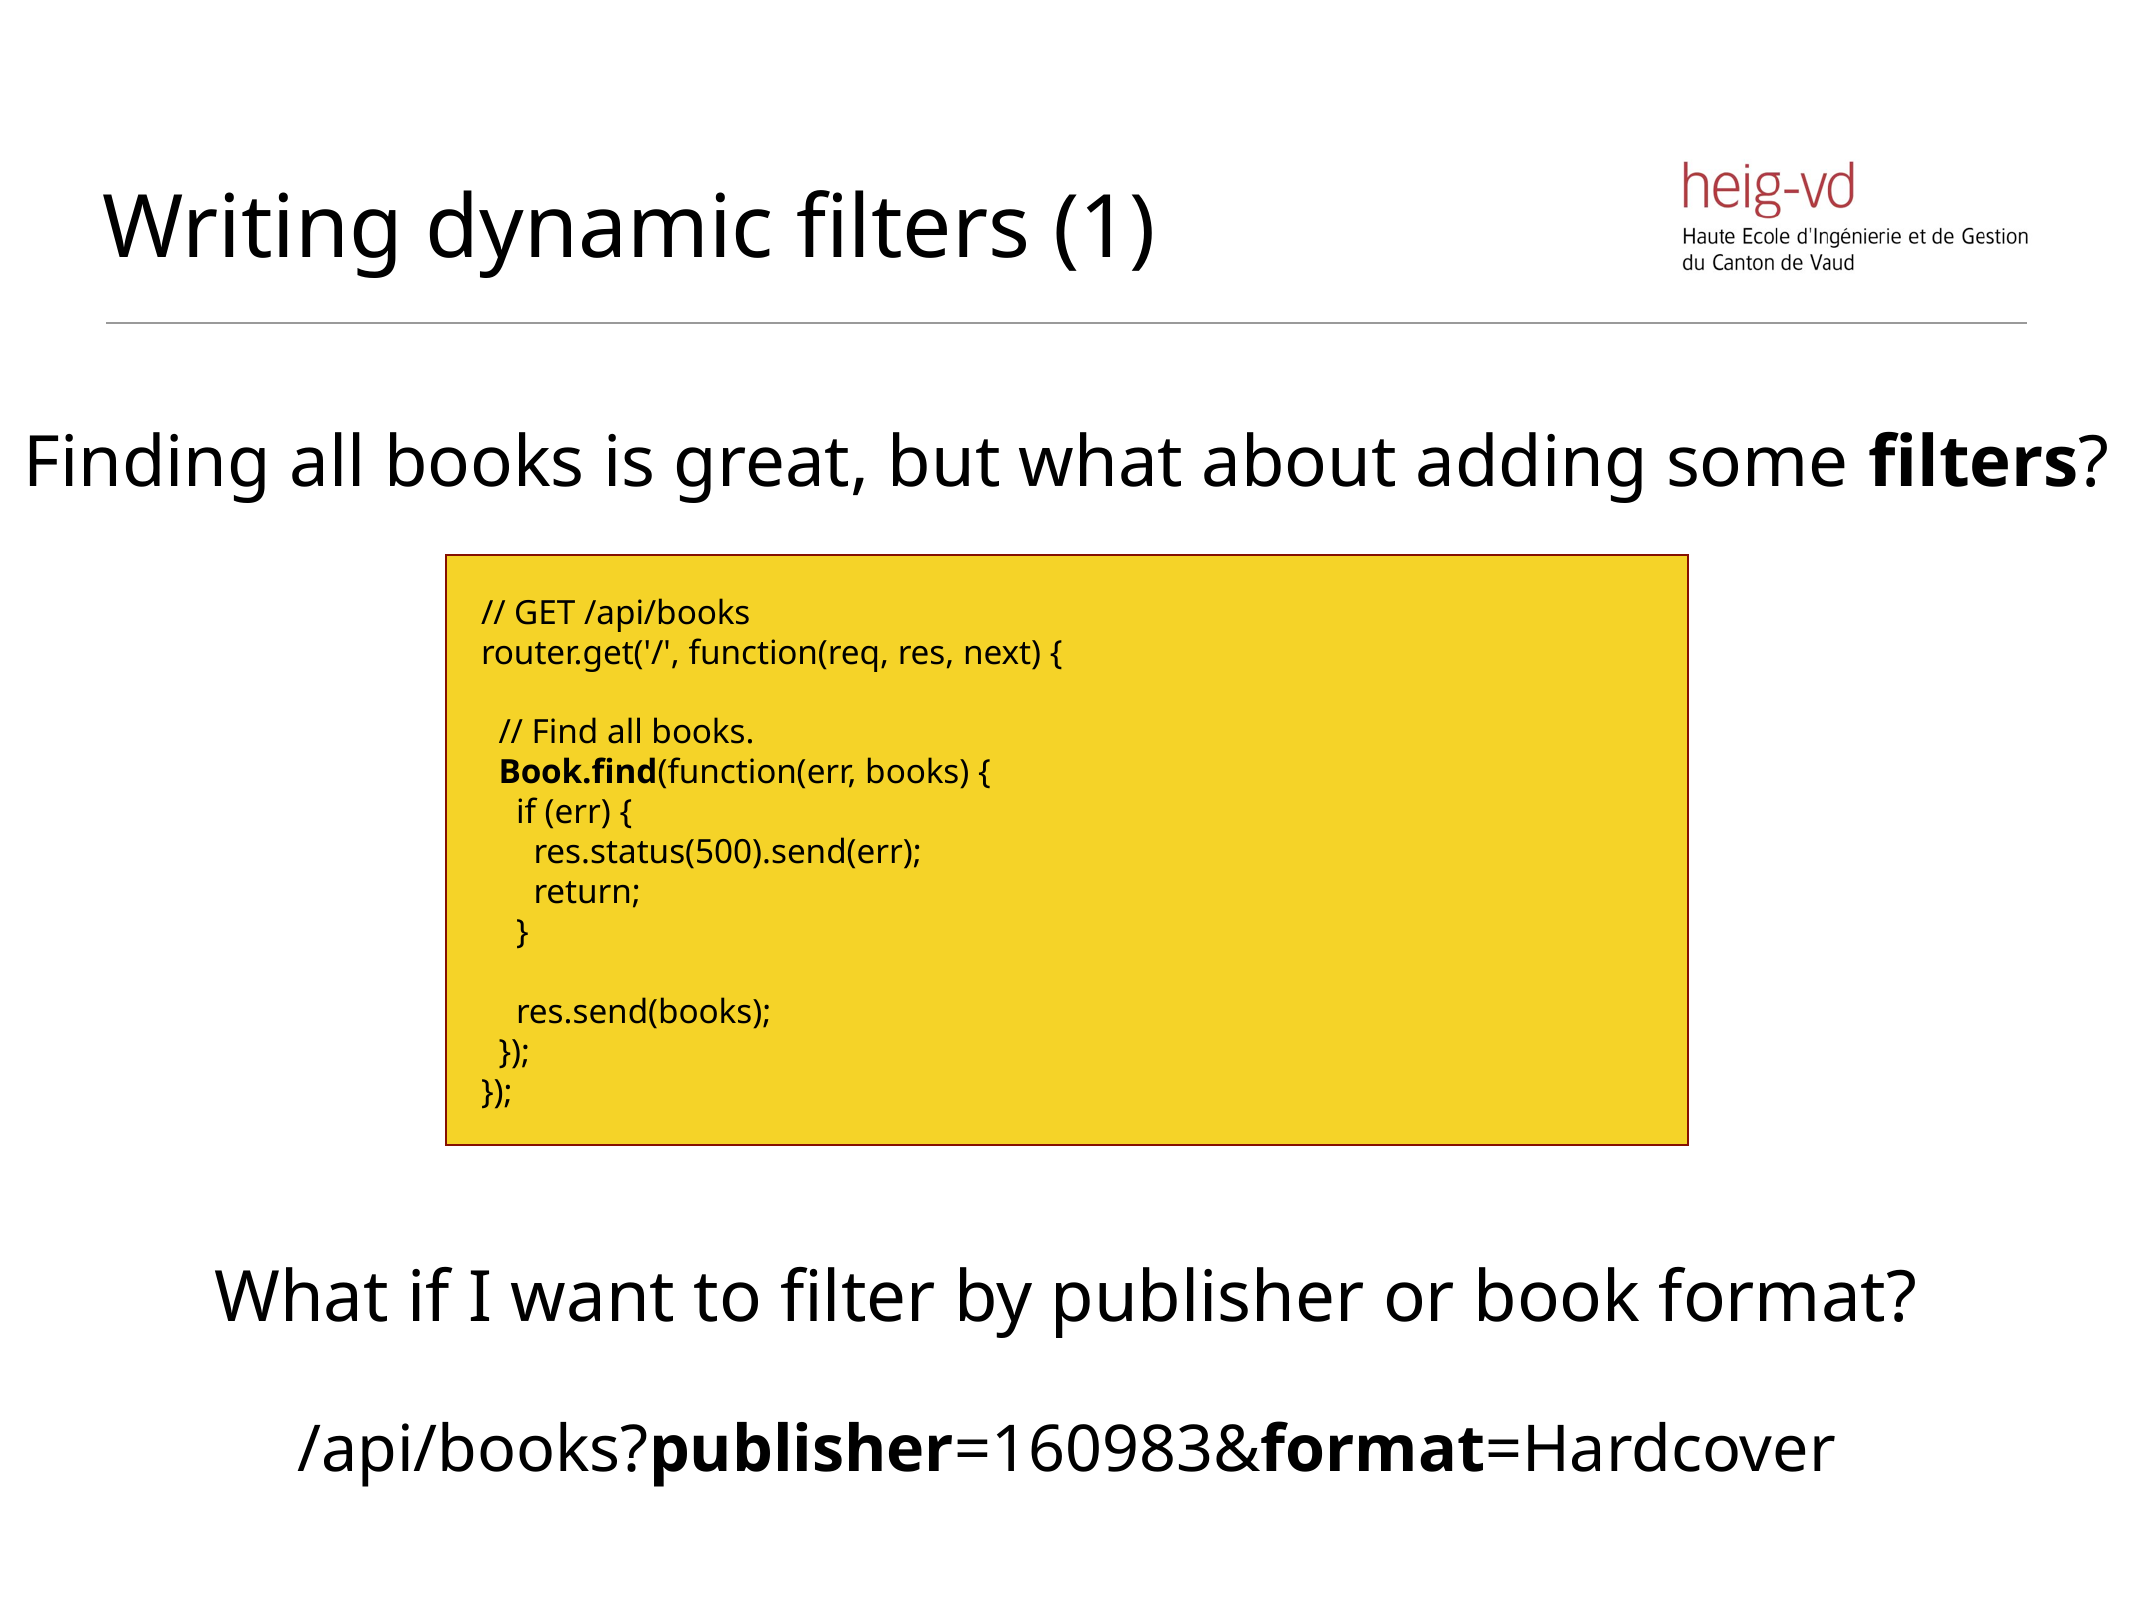

# Writing dynamic filters (1)
Finding all books is great, but what about adding some filters?
// GET /api/books
router.get('/', function(req, res, next) {
 // Find all books.
 Book.find(function(err, books) {
 if (err) {
 res.status(500).send(err);
 return;
 }
 res.send(books);
 });
});
What if I want to filter by publisher or book format?
/api/books?publisher=160983&format=Hardcover